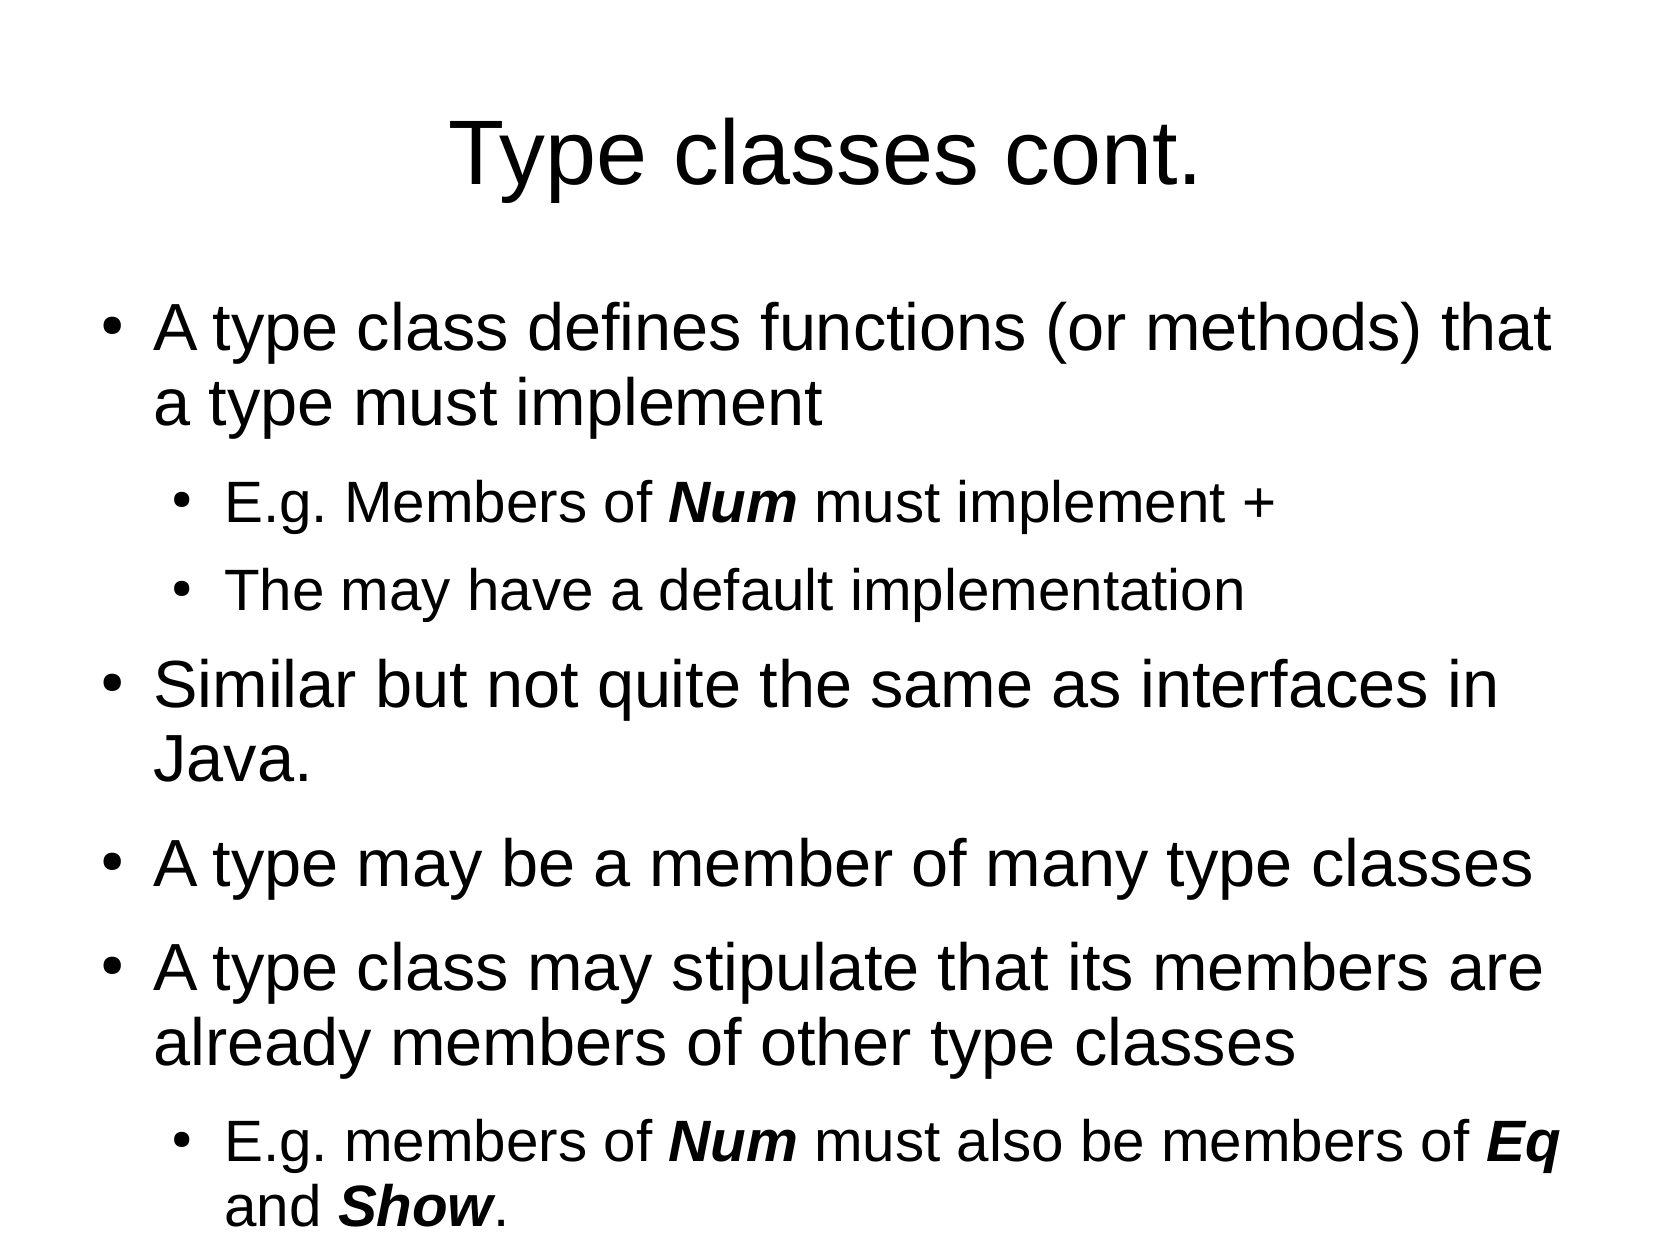

# Type classes cont.
A type class defines functions (or methods) that a type must implement
E.g. Members of Num must implement +
The may have a default implementation
Similar but not quite the same as interfaces in Java.
A type may be a member of many type classes
A type class may stipulate that its members are already members of other type classes
E.g. members of Num must also be members of Eq and Show.